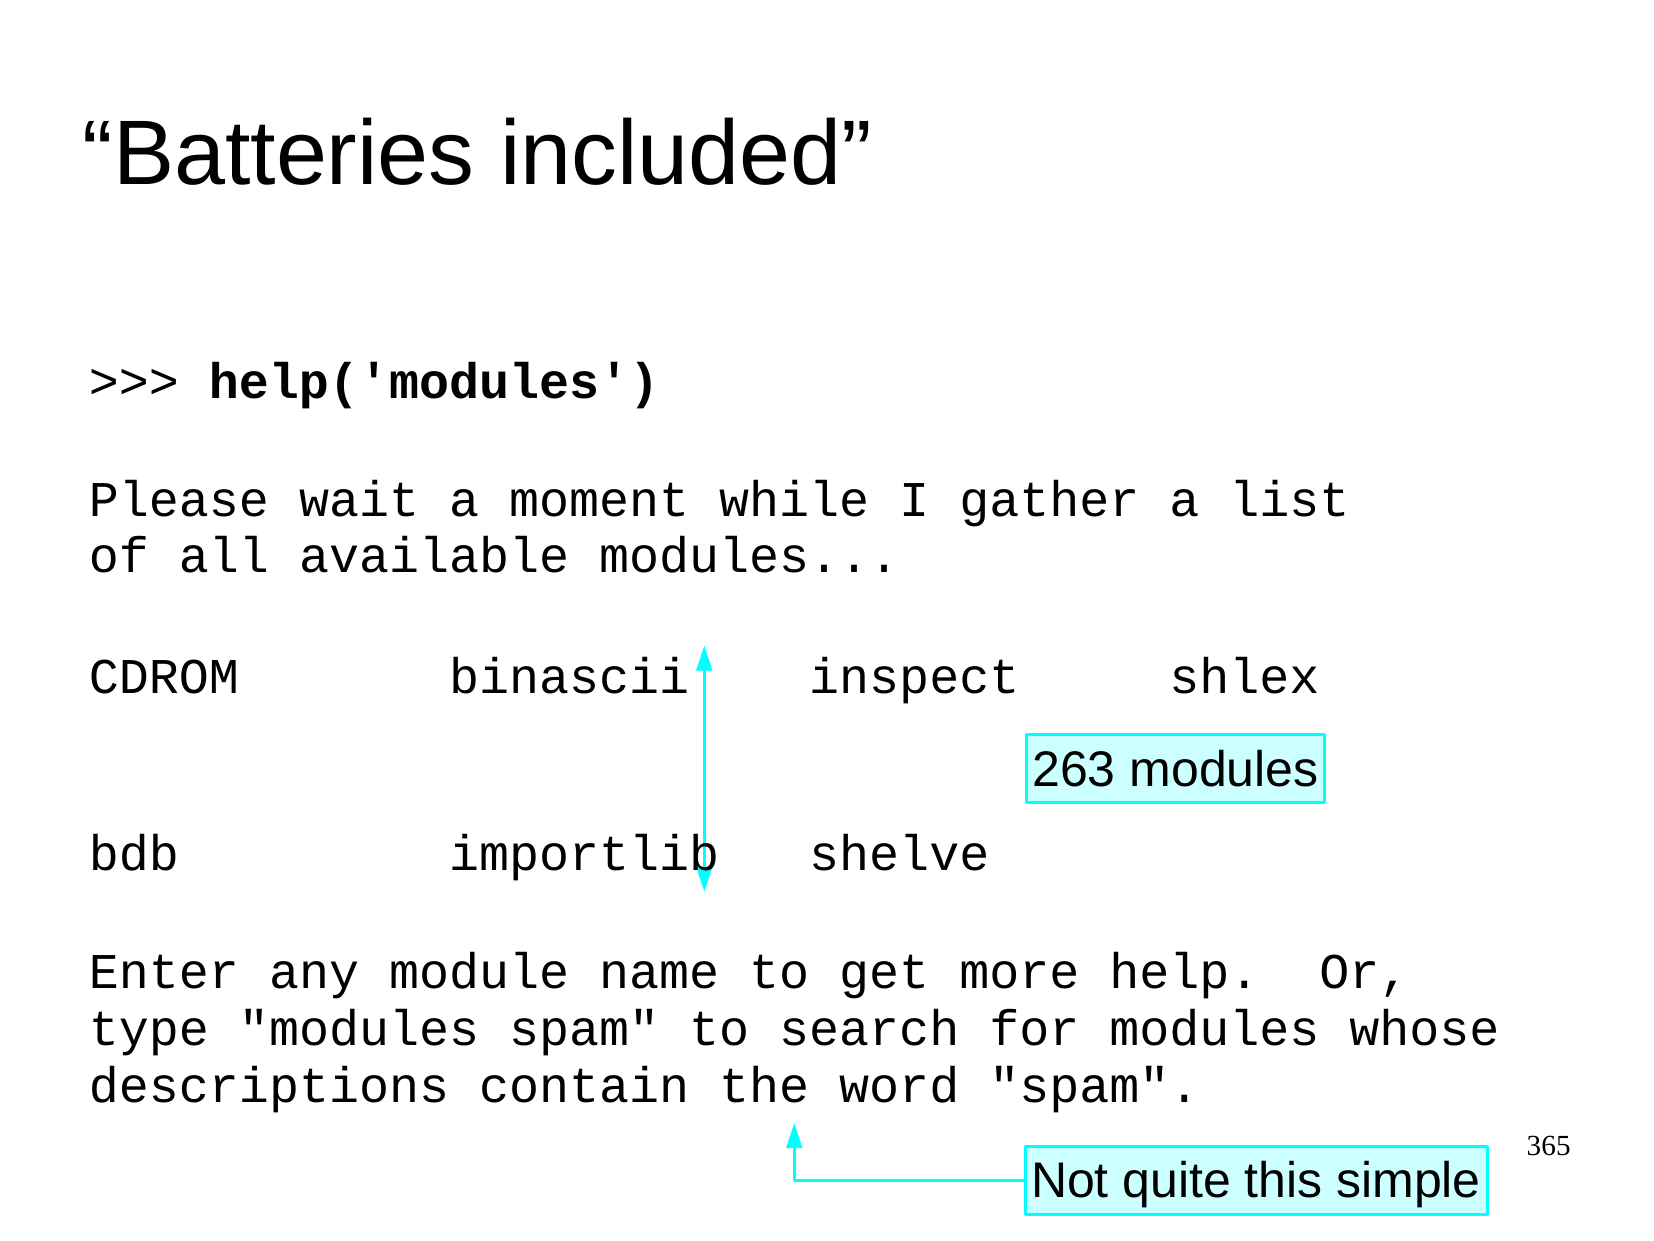

# “Batteries included”
>>>
help('modules')
Please wait a moment while I gather a list
of all available modules...
CDROM binascii inspect shlex
263 modules
bdb importlib shelve
Enter any module name to get more help. Or,
type "modules spam" to search for modules whose
descriptions contain the word "spam".
365
Not quite this simple